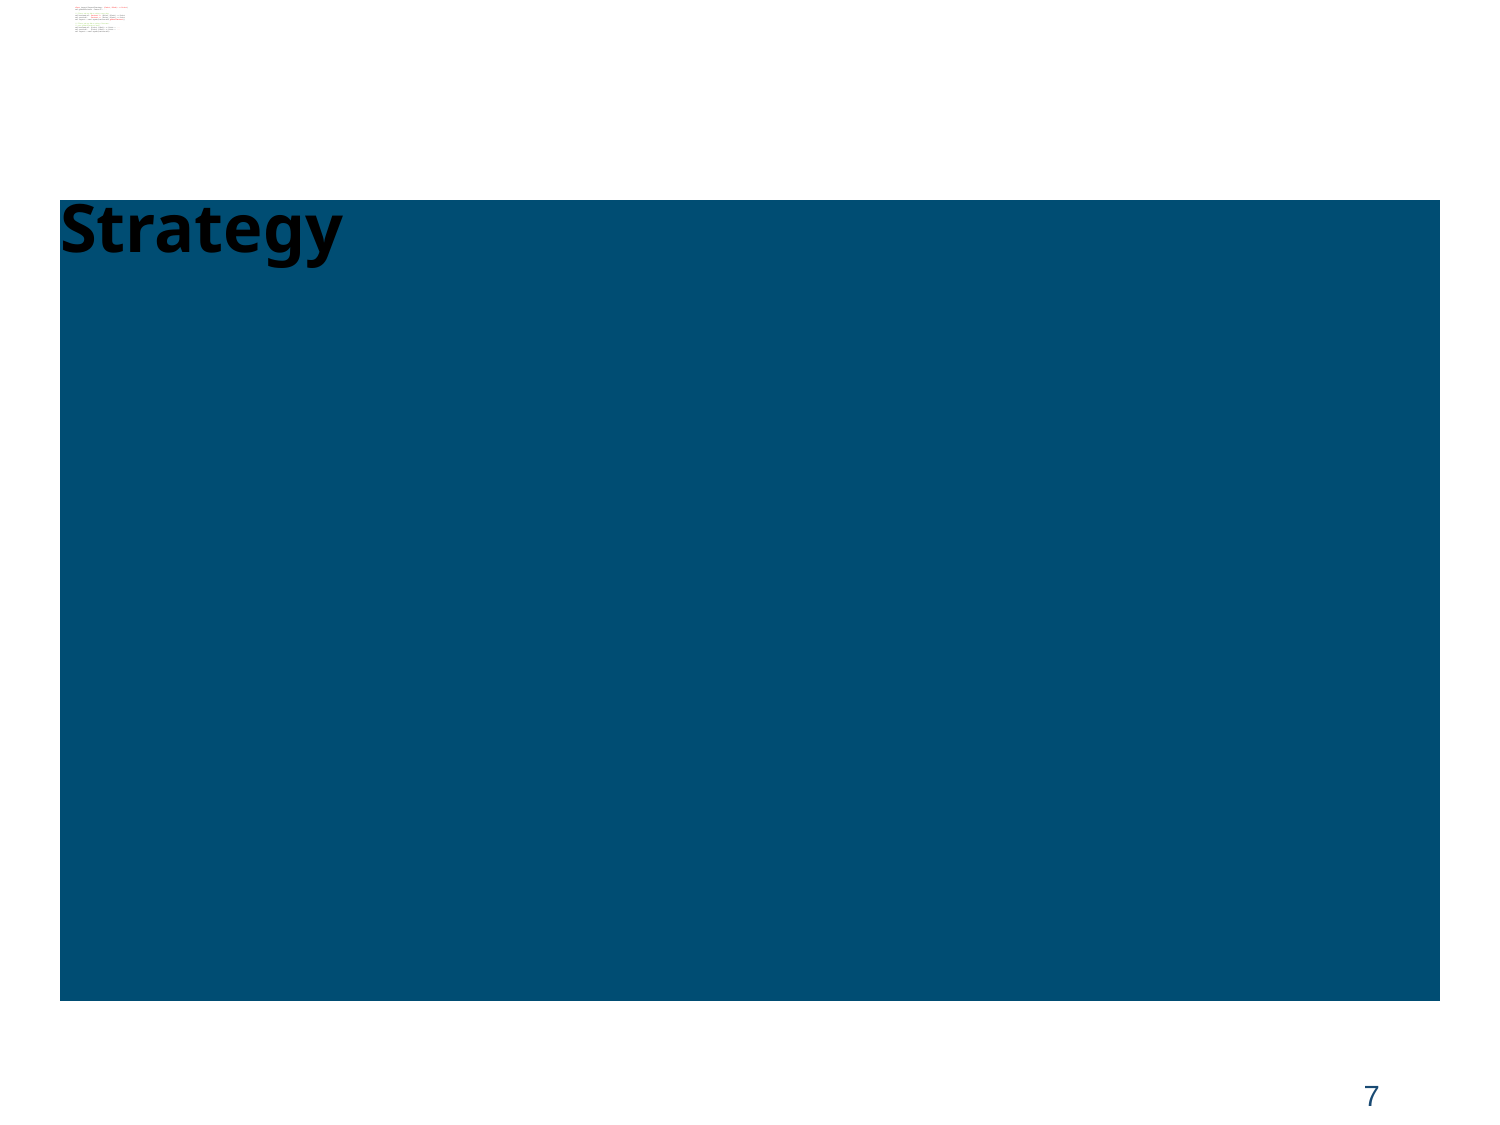

# class Layout(layoutStrategy: (Point, Block) => Point)
val globalContext: Context = ...
// Place extra data using currying
val horizontal: Context => (Point, Block) => Point
val vertical: Context => (Point, Block) => Point
val layout = new Layout(horizontal(globalContext))
// Place extra data using closures:
// use globalContext here
val horizontal: (Point, Block) => Point = ...
val vertical: (Point, Block) => Point = ...
val layout = new Layout(horizontal)
Strategy
7